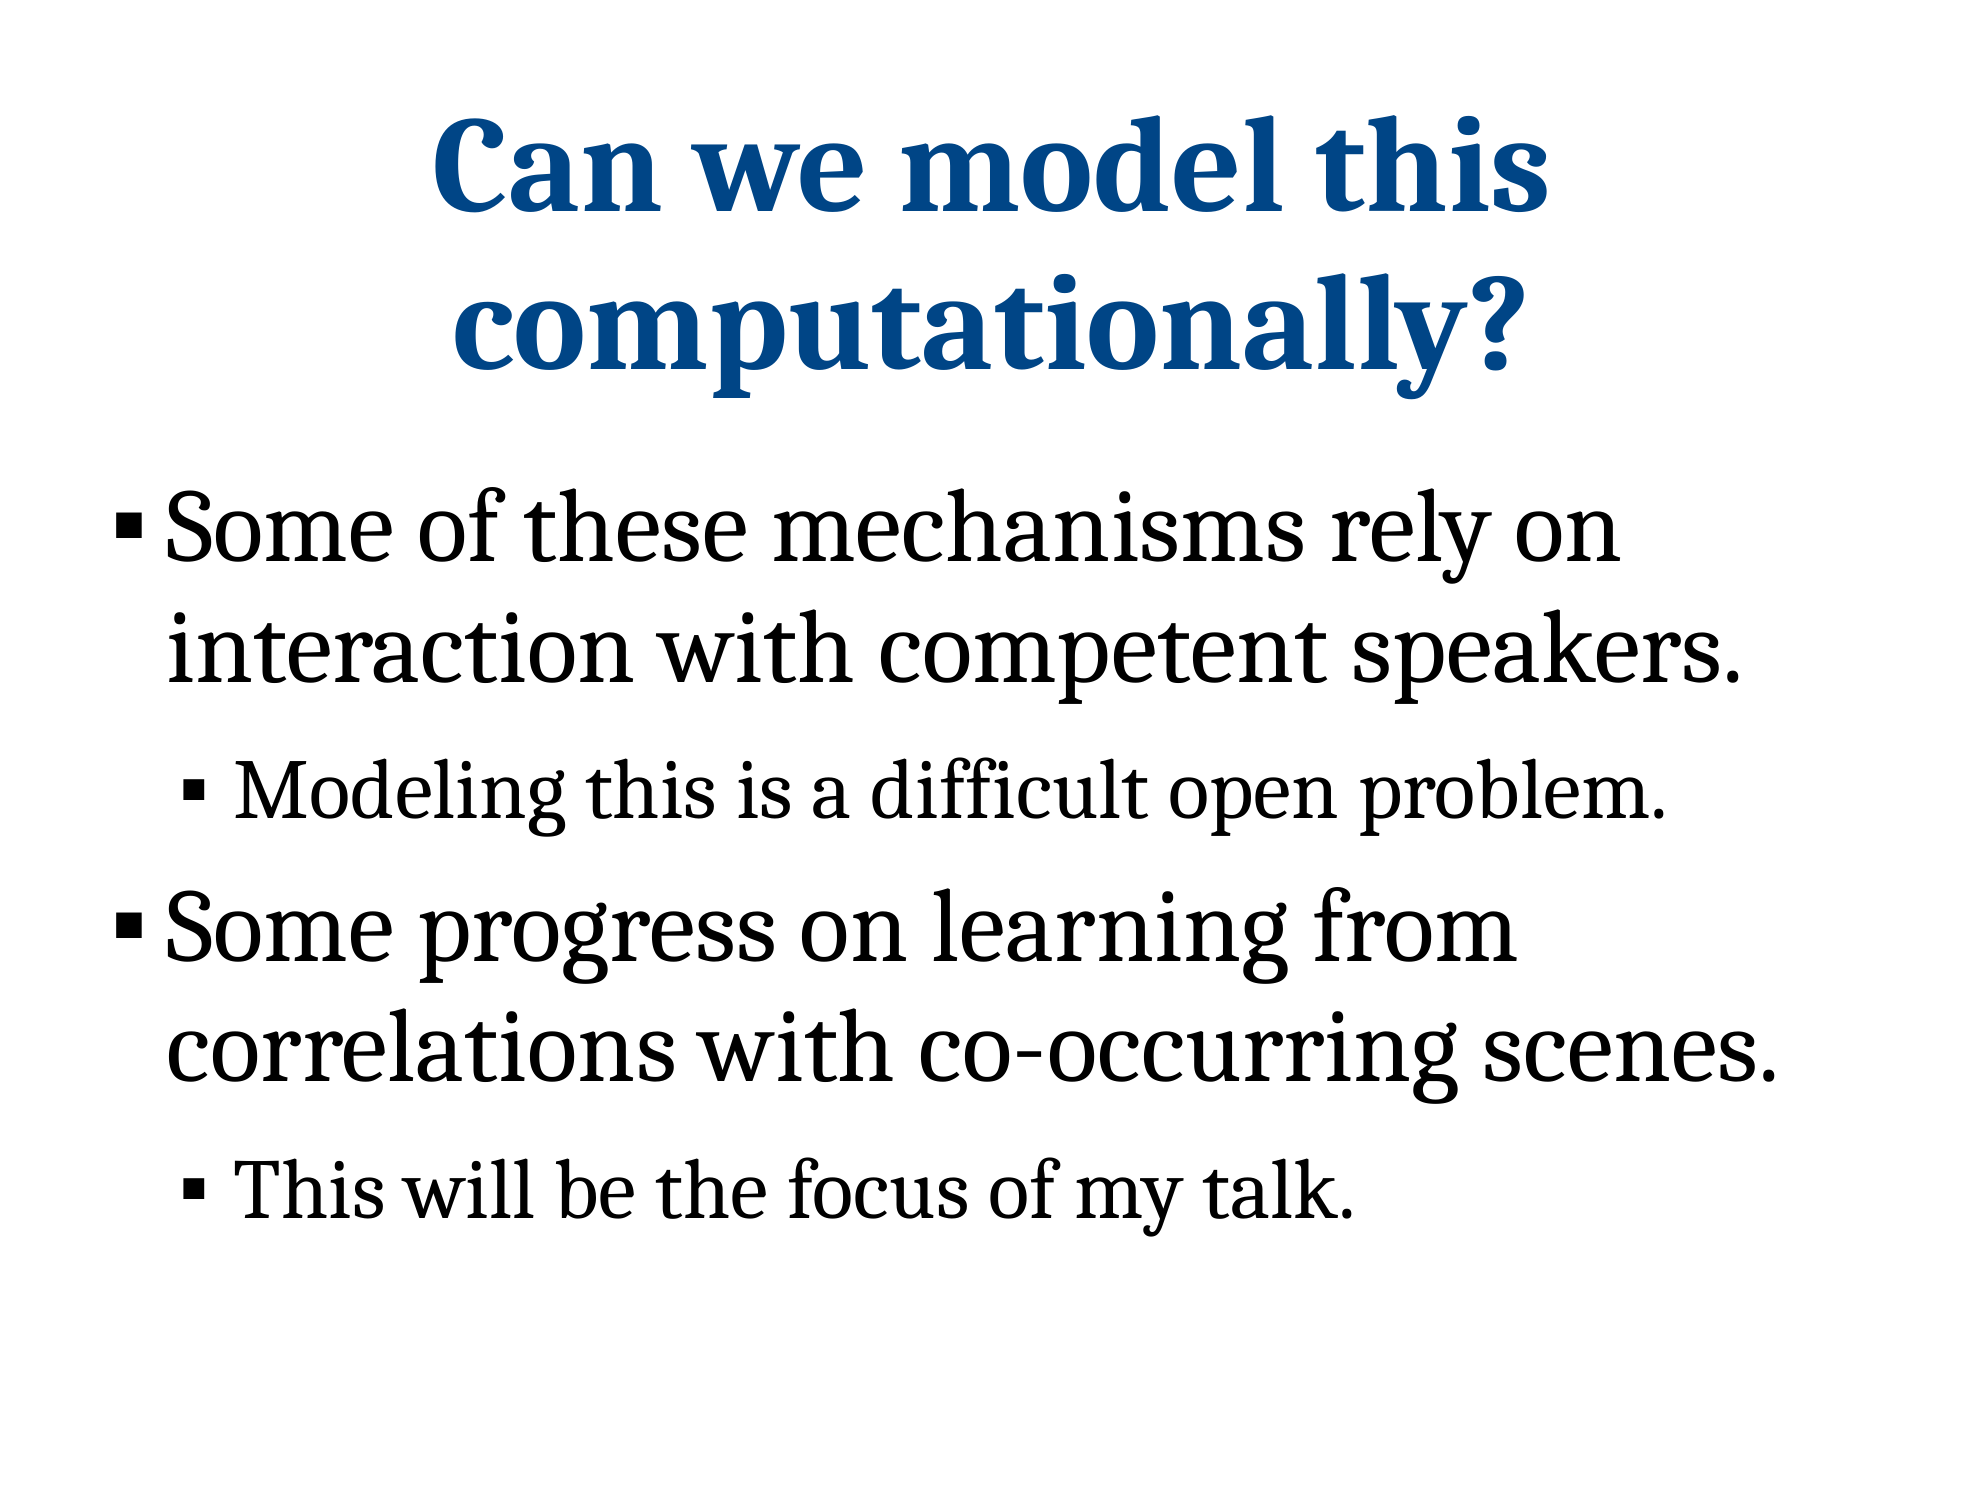

# Can we model this computationally?
Some of these mechanisms rely on interaction with competent speakers.
Modeling this is a difficult open problem.
Some progress on learning from correlations with co-occurring scenes.
This will be the focus of my talk.